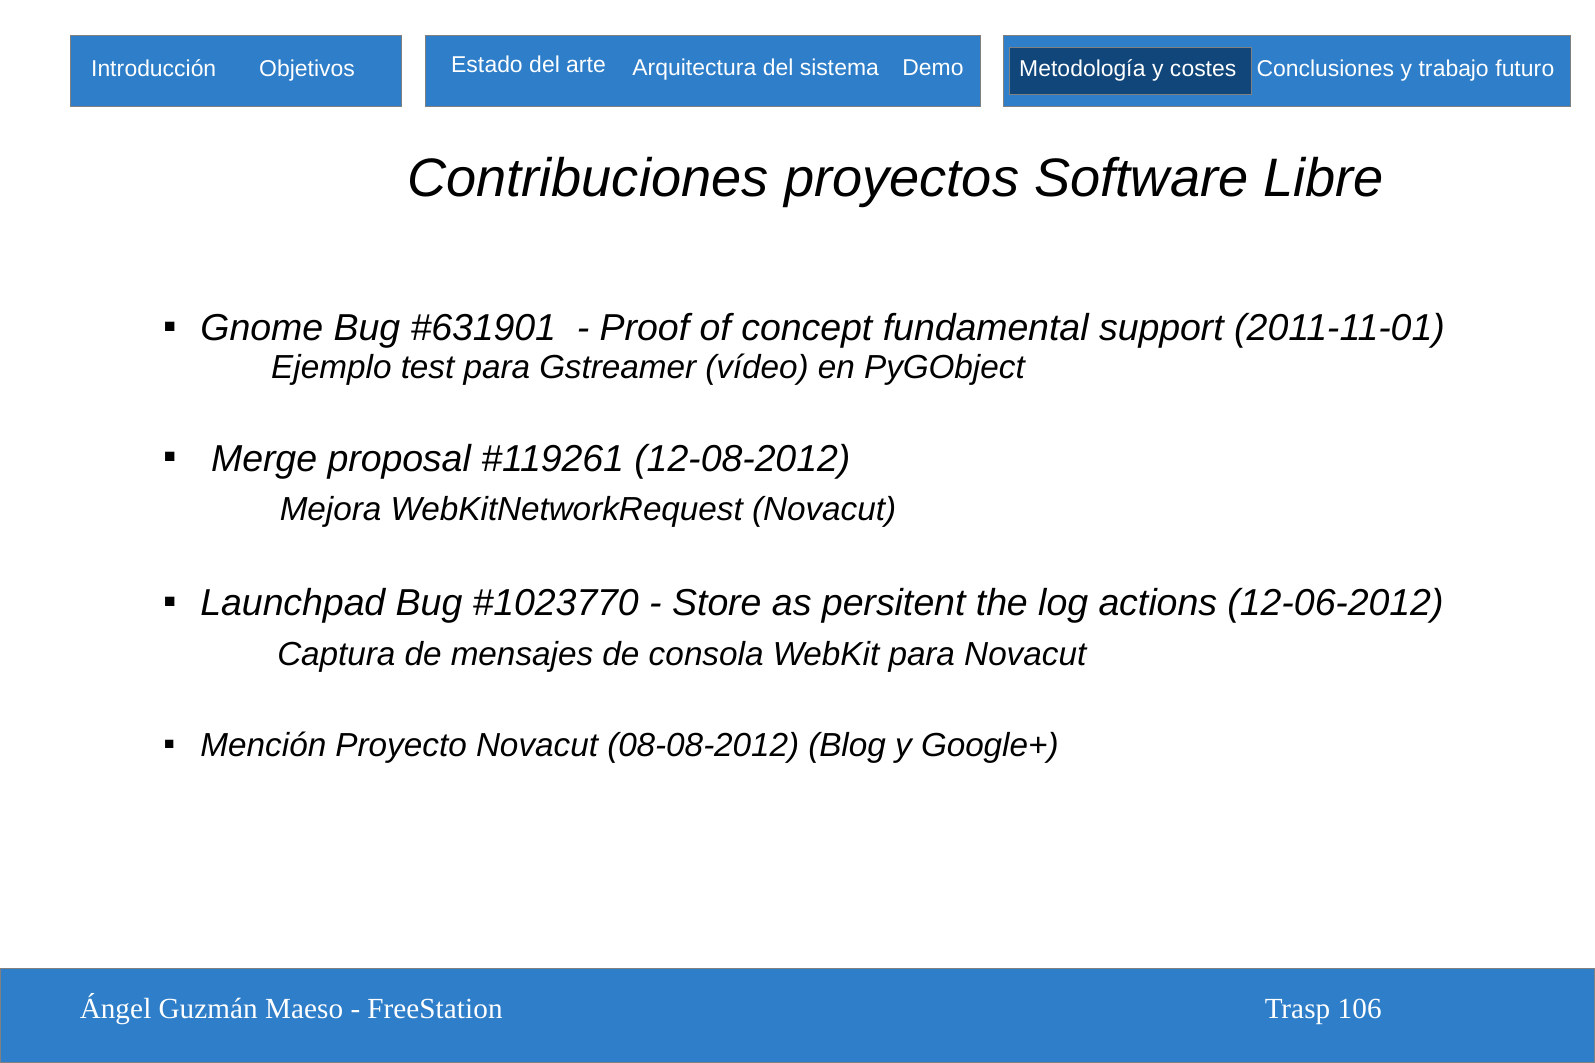

Metodología y costes
Metodología y costes
Conclusiones y trabajo futuro
Conclusiones y trabajo futuro
Introducción
# Objetivos
Estado del arte
Estado del arte
Arquitectura del sistema
Arquitectura del sistema
Demo
Demo
Contribuciones proyectos Software Libre
Gnome Bug #631901 - Proof of concept fundamental support (2011-11-01)
Ejemplo test para Gstreamer (vídeo) en PyGObject
 Merge proposal #119261 (12-08-2012)
	 Mejora WebKitNetworkRequest (Novacut)
Launchpad Bug #1023770 - Store as persitent the log actions (12-06-2012)
		Captura de mensajes de consola WebKit para Novacut
Mención Proyecto Novacut (08-08-2012) (Blog y Google+)
106